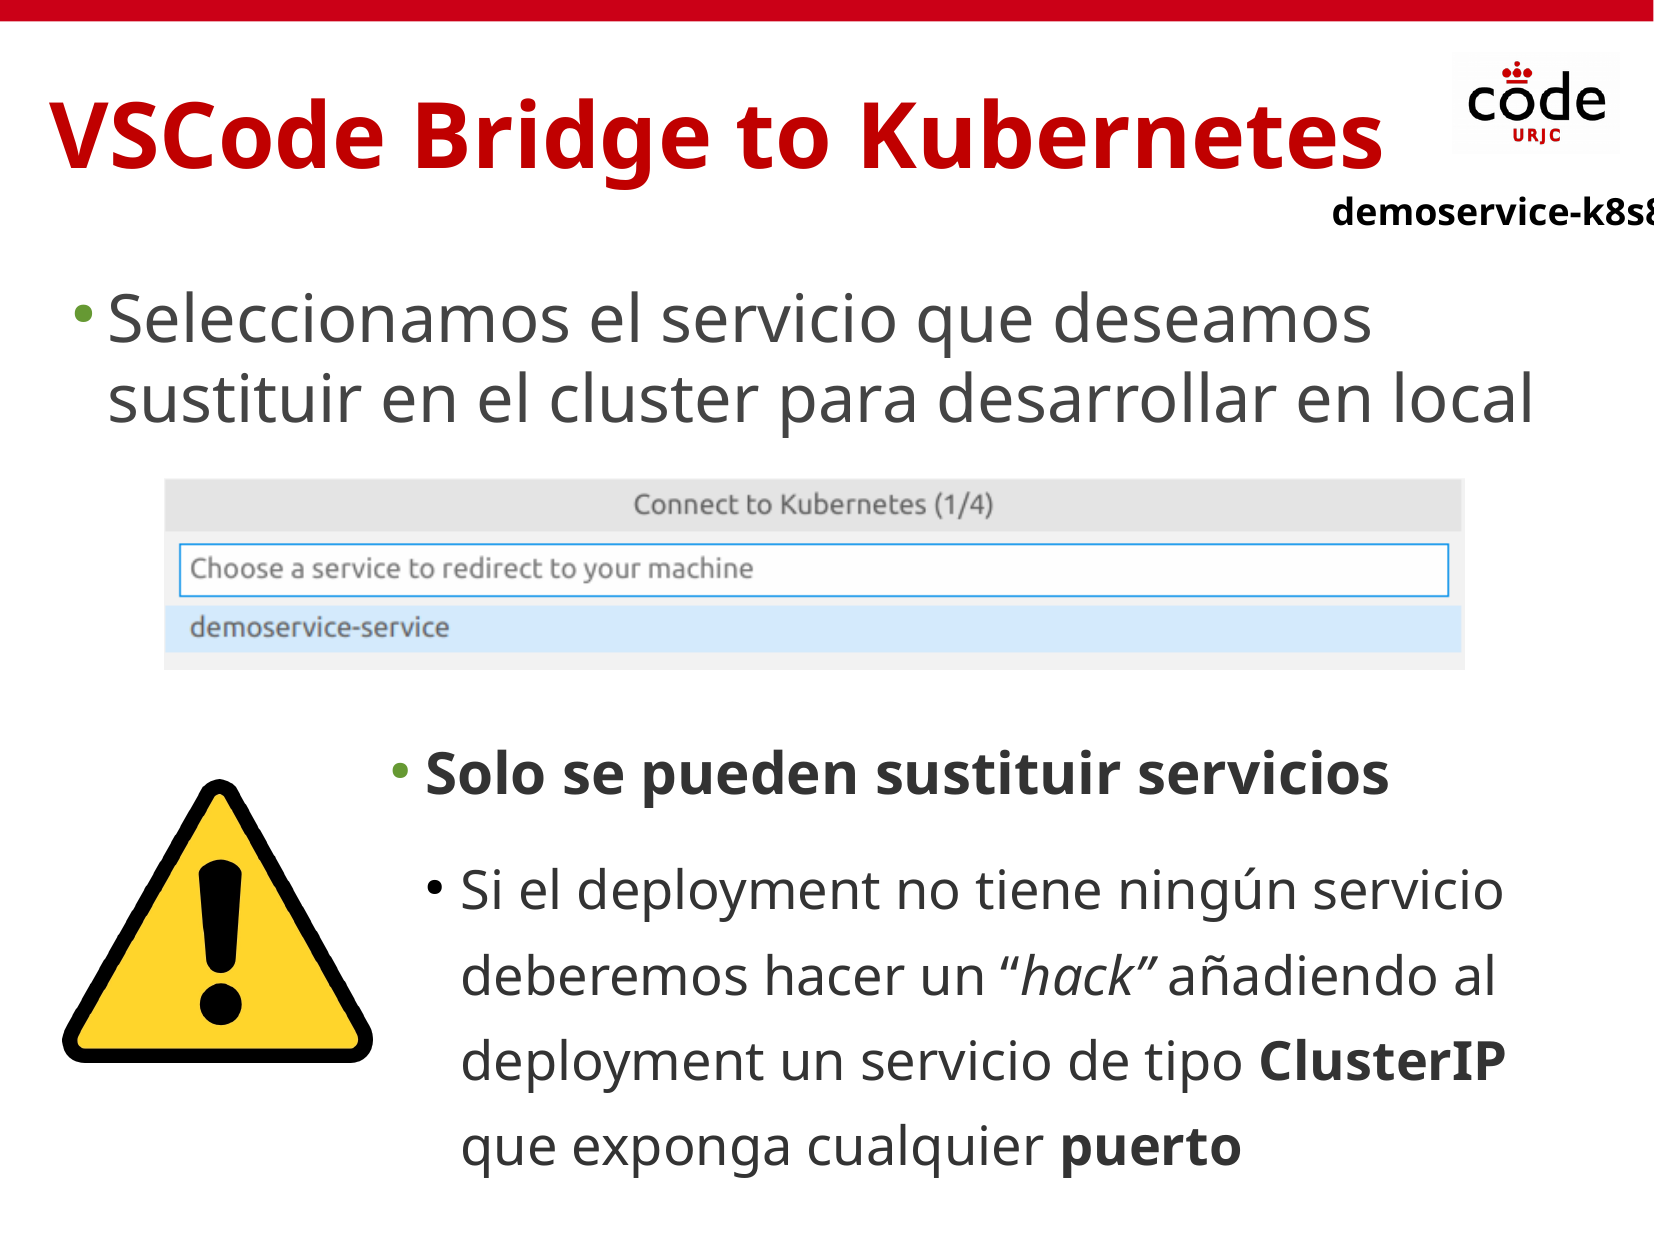

# VSCode Bridge to Kubernetes
demoservice-k8s8
Seleccionamos el servicio que deseamos sustituir en el cluster para desarrollar en local
Solo se pueden sustituir servicios
Si el deployment no tiene ningún servicio deberemos hacer un “hack” añadiendo al deployment un servicio de tipo ClusterIP que exponga cualquier puerto